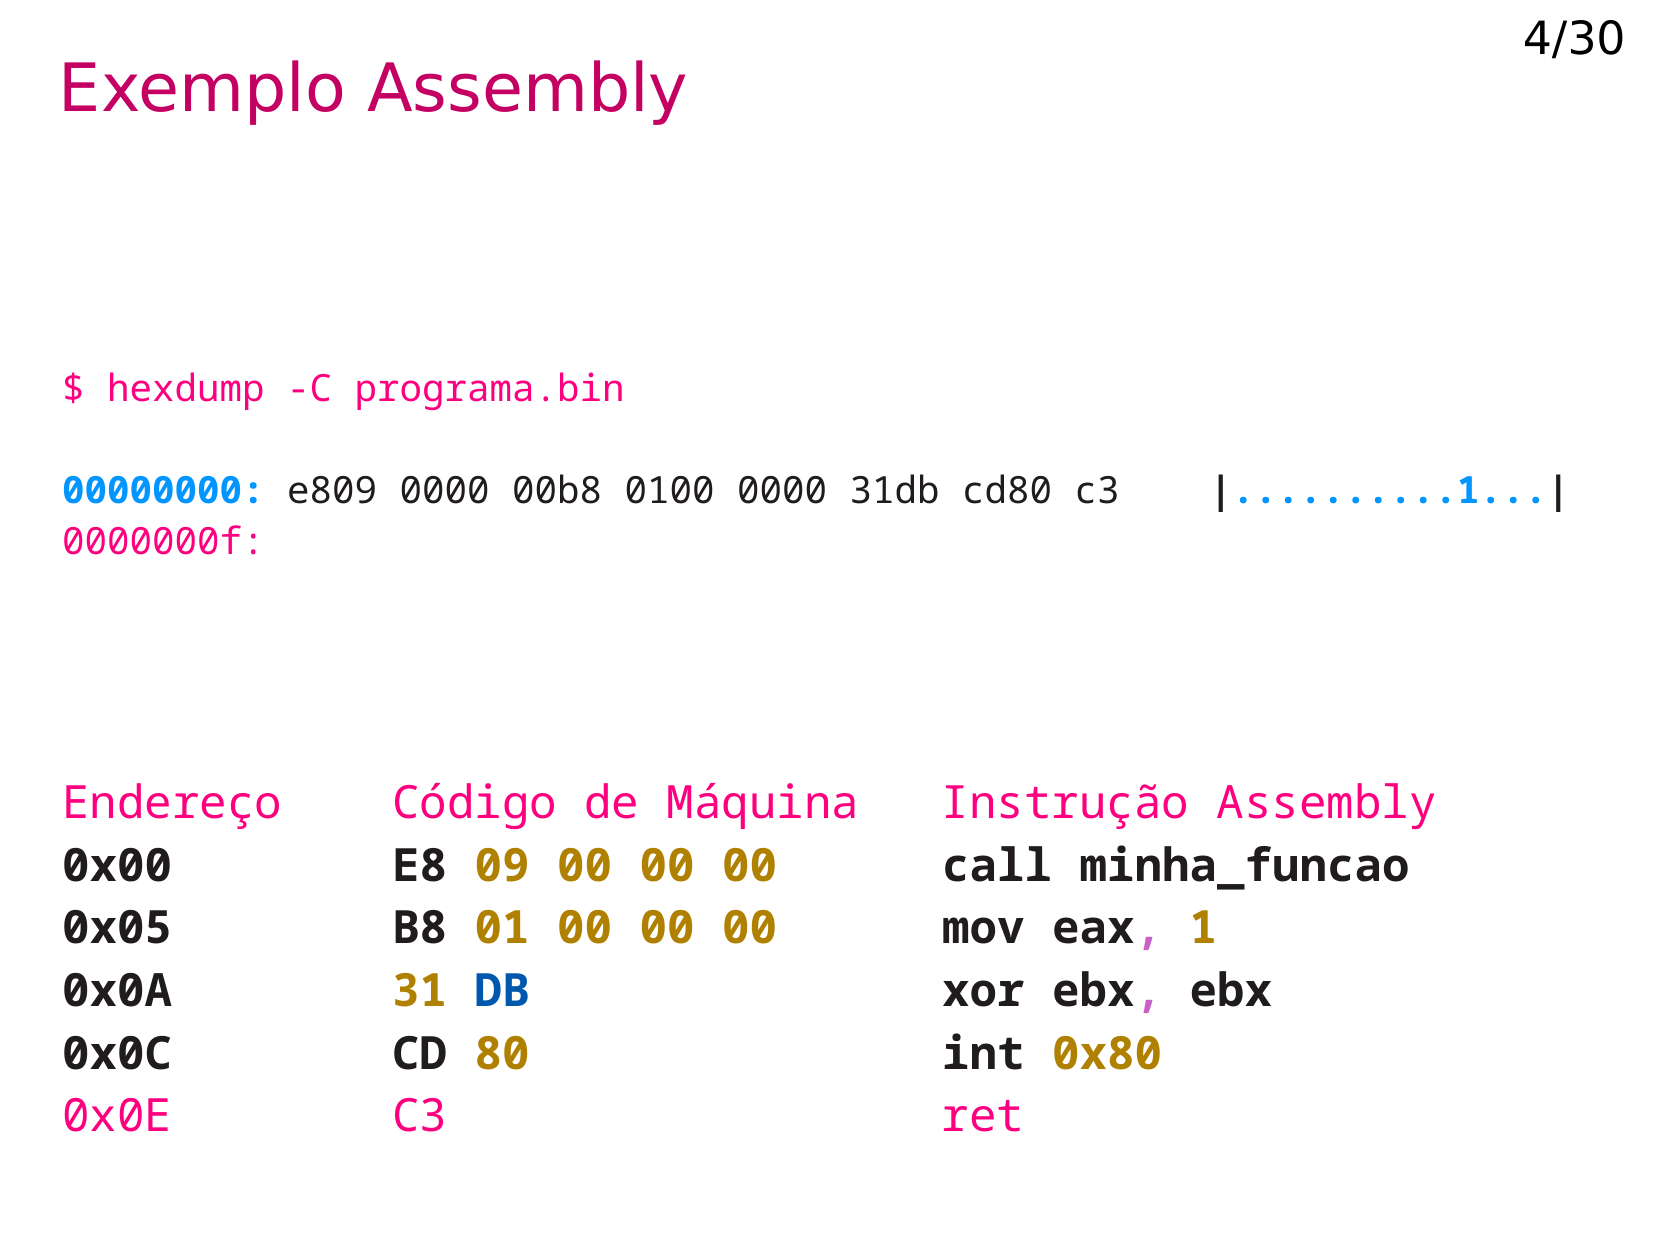

4
# Exemplo Assembly
$ hexdump -C programa.bin
00000000: e809 0000 00b8 0100 0000 31db cd80 c3 |..........1...|
0000000f:
Endereço Código de Máquina Instrução Assembly
0x00 E8 09 00 00 00 call minha_funcao
0x05 B8 01 00 00 00 mov eax, 1
0x0A 31 DB xor ebx, ebx
0x0C CD 80 int 0x80
0x0E C3 ret